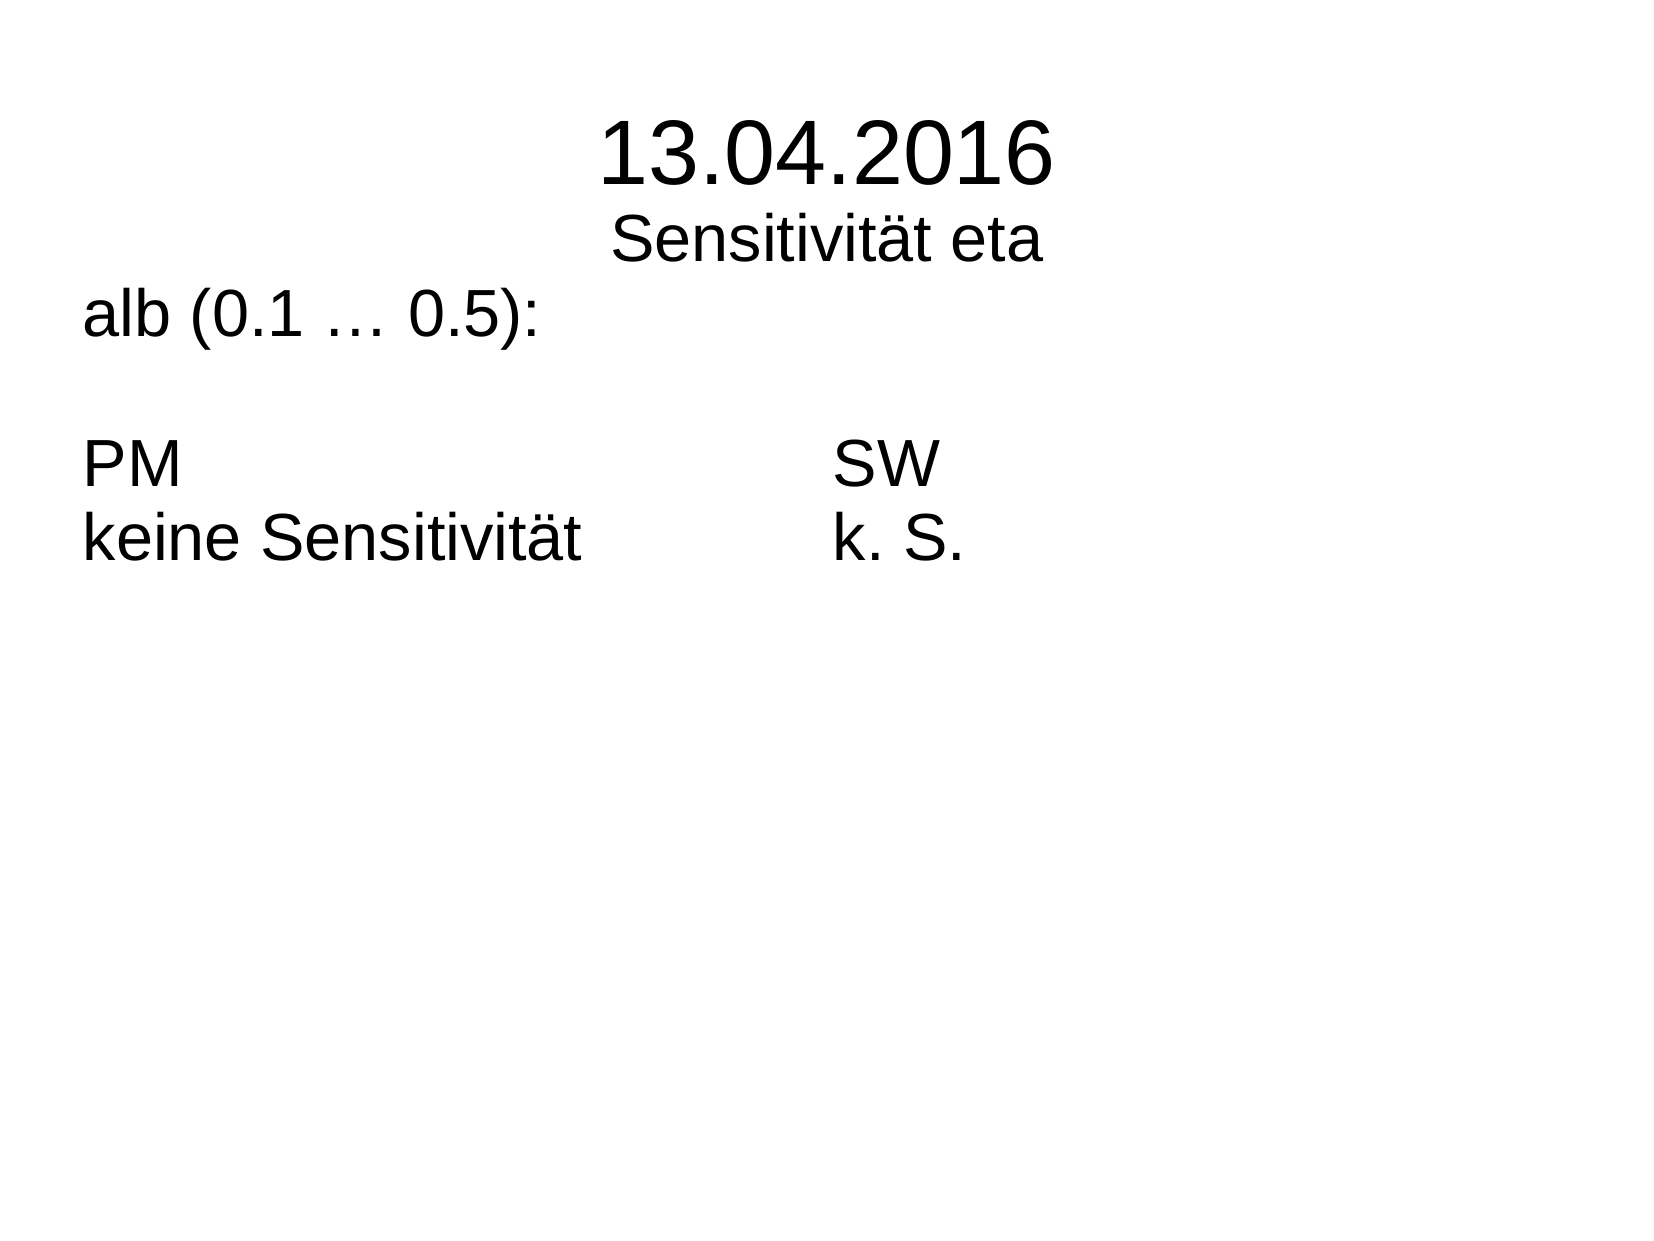

# 13.04.2016
Sensitivität eta
alb (0.1 … 0.5):
PM									SW
keine Sensitivität				k. S.